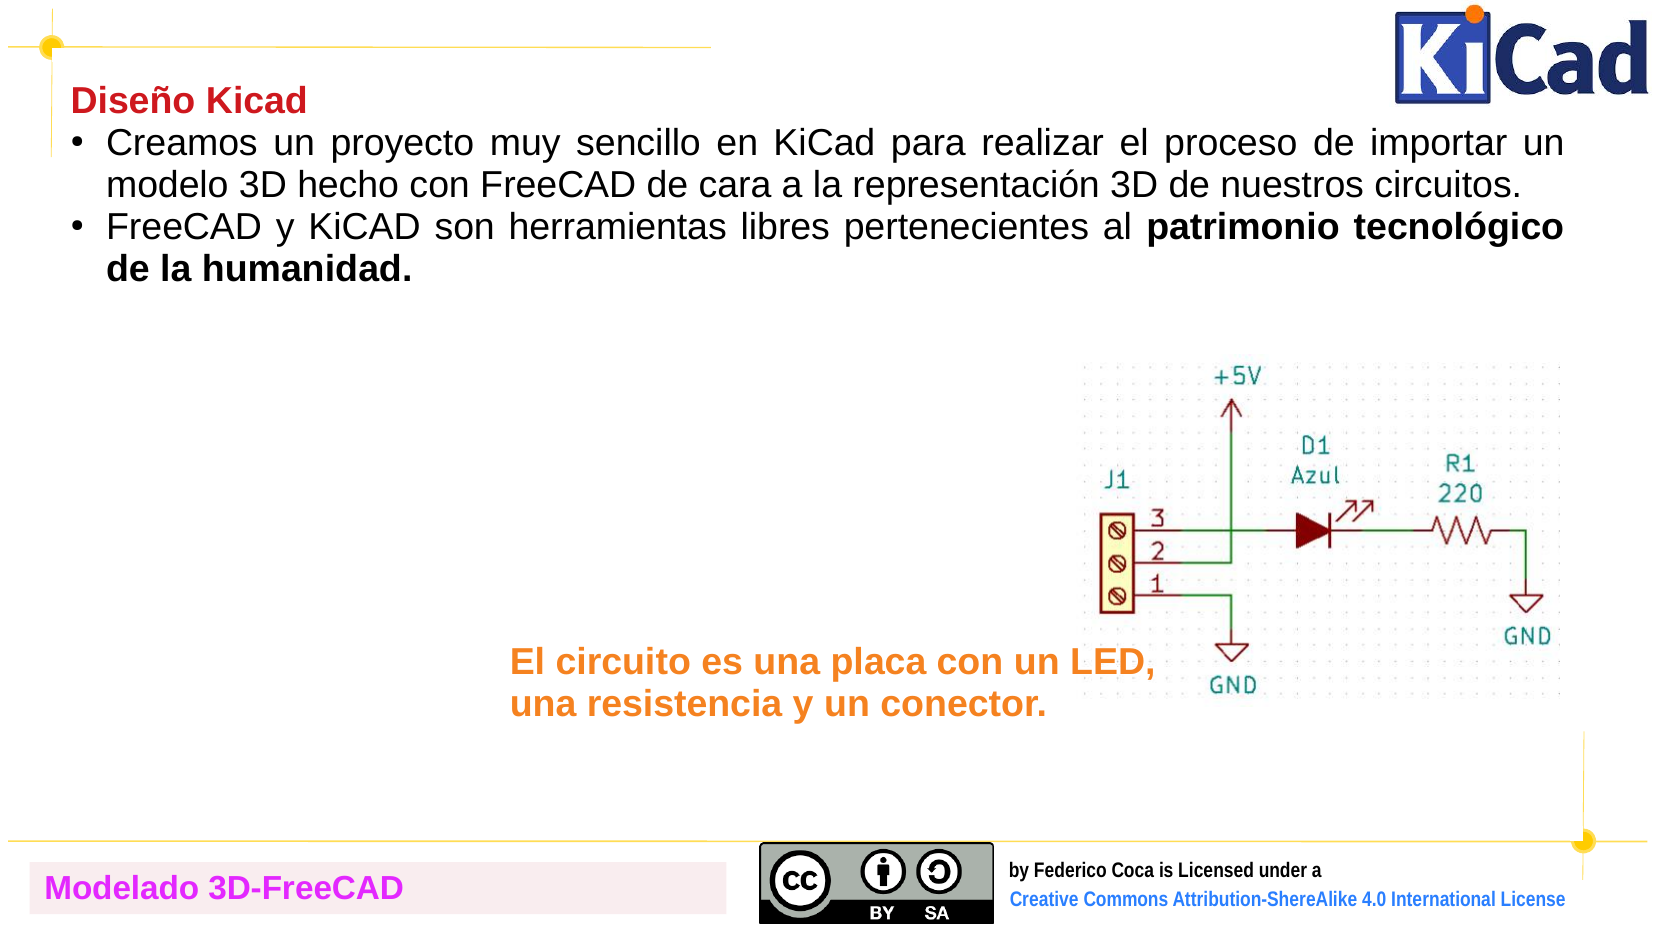

Diseño Kicad
Creamos un proyecto muy sencillo en KiCad para realizar el proceso de importar un modelo 3D hecho con FreeCAD de cara a la representación 3D de nuestros circuitos.
FreeCAD y KiCAD son herramientas libres pertenecientes al patrimonio tecnológico de la humanidad.
El circuito es una placa con un LED, una resistencia y un conector.
Modelado 3D-FreeCAD